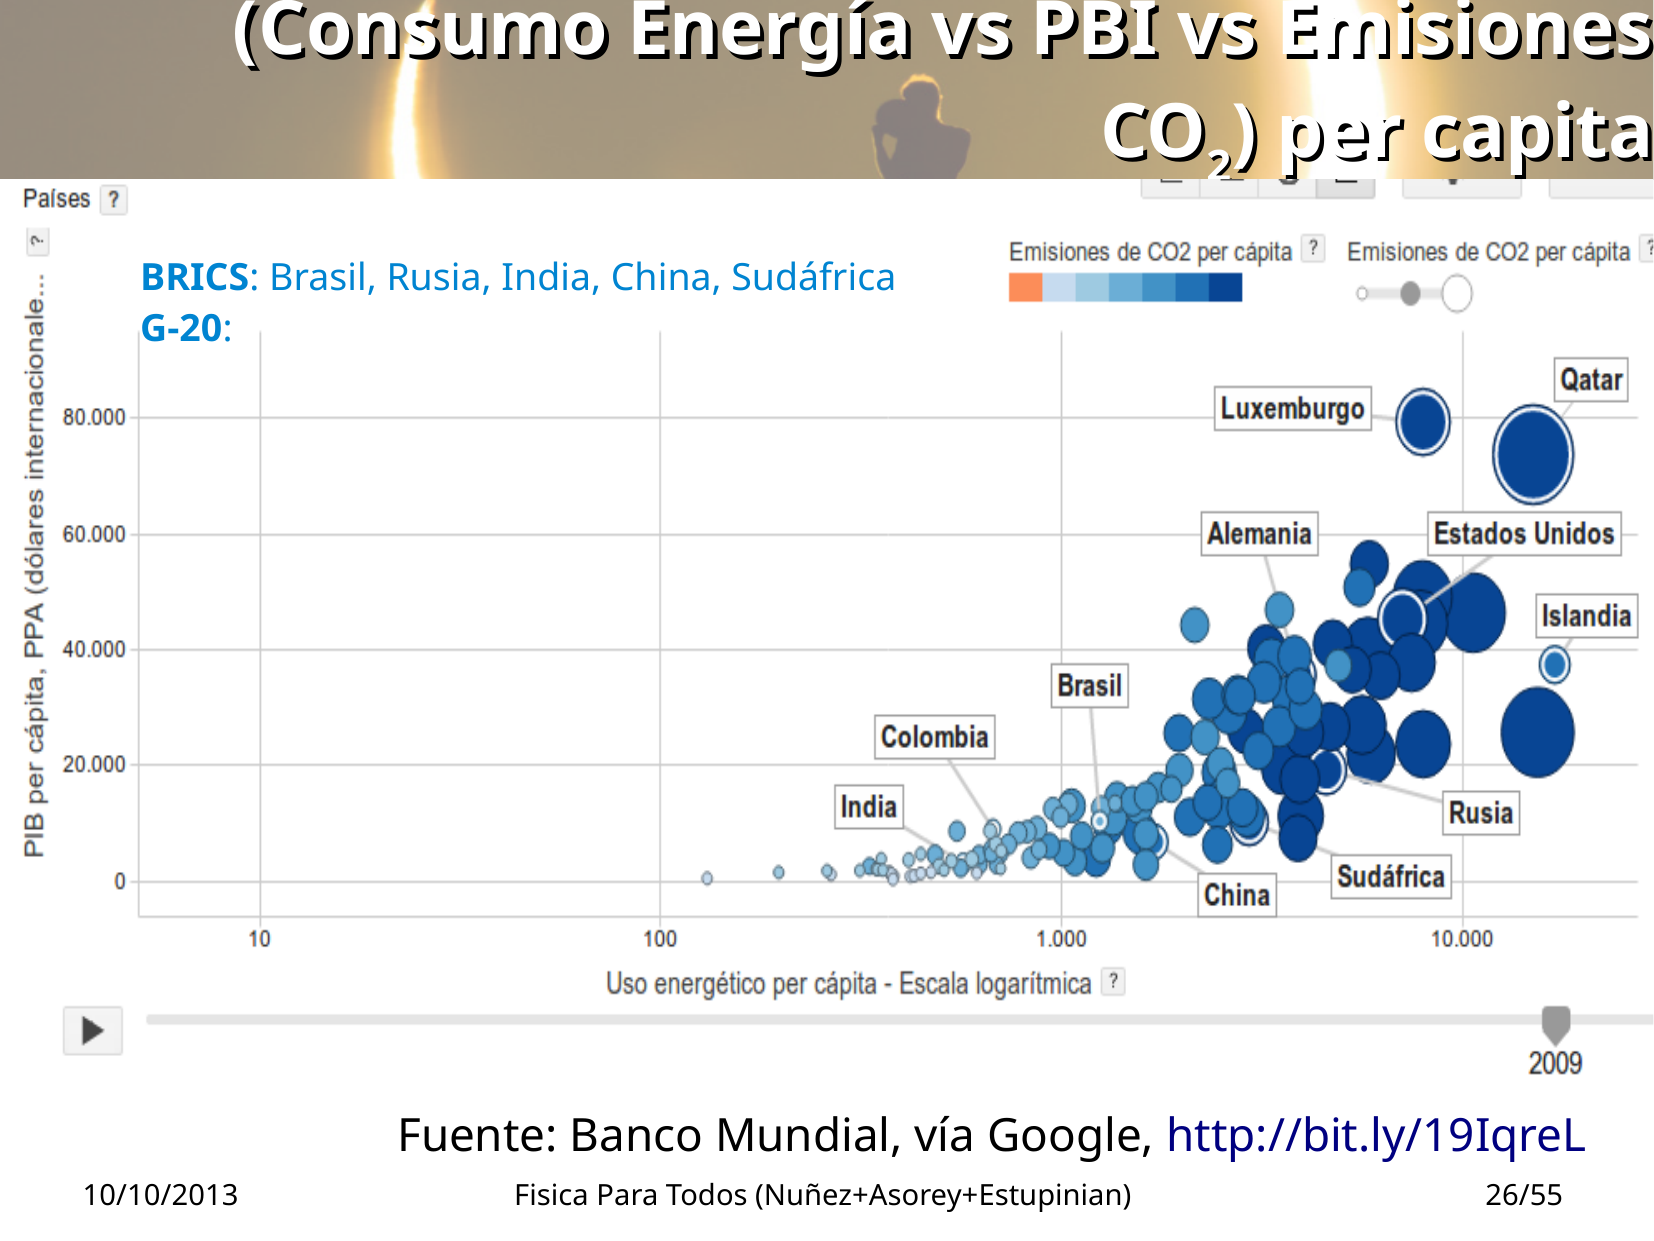

# (Consumo Energía vs PBI vs Emisiones CO2) per capita
BRICS: Brasil, Rusia, India, China, Sudáfrica
G-20:
Fuente: Banco Mundial, vía Google, http://bit.ly/19IqreL
10/10/2013
Fisica Para Todos (Nuñez+Asorey+Estupinian)
26